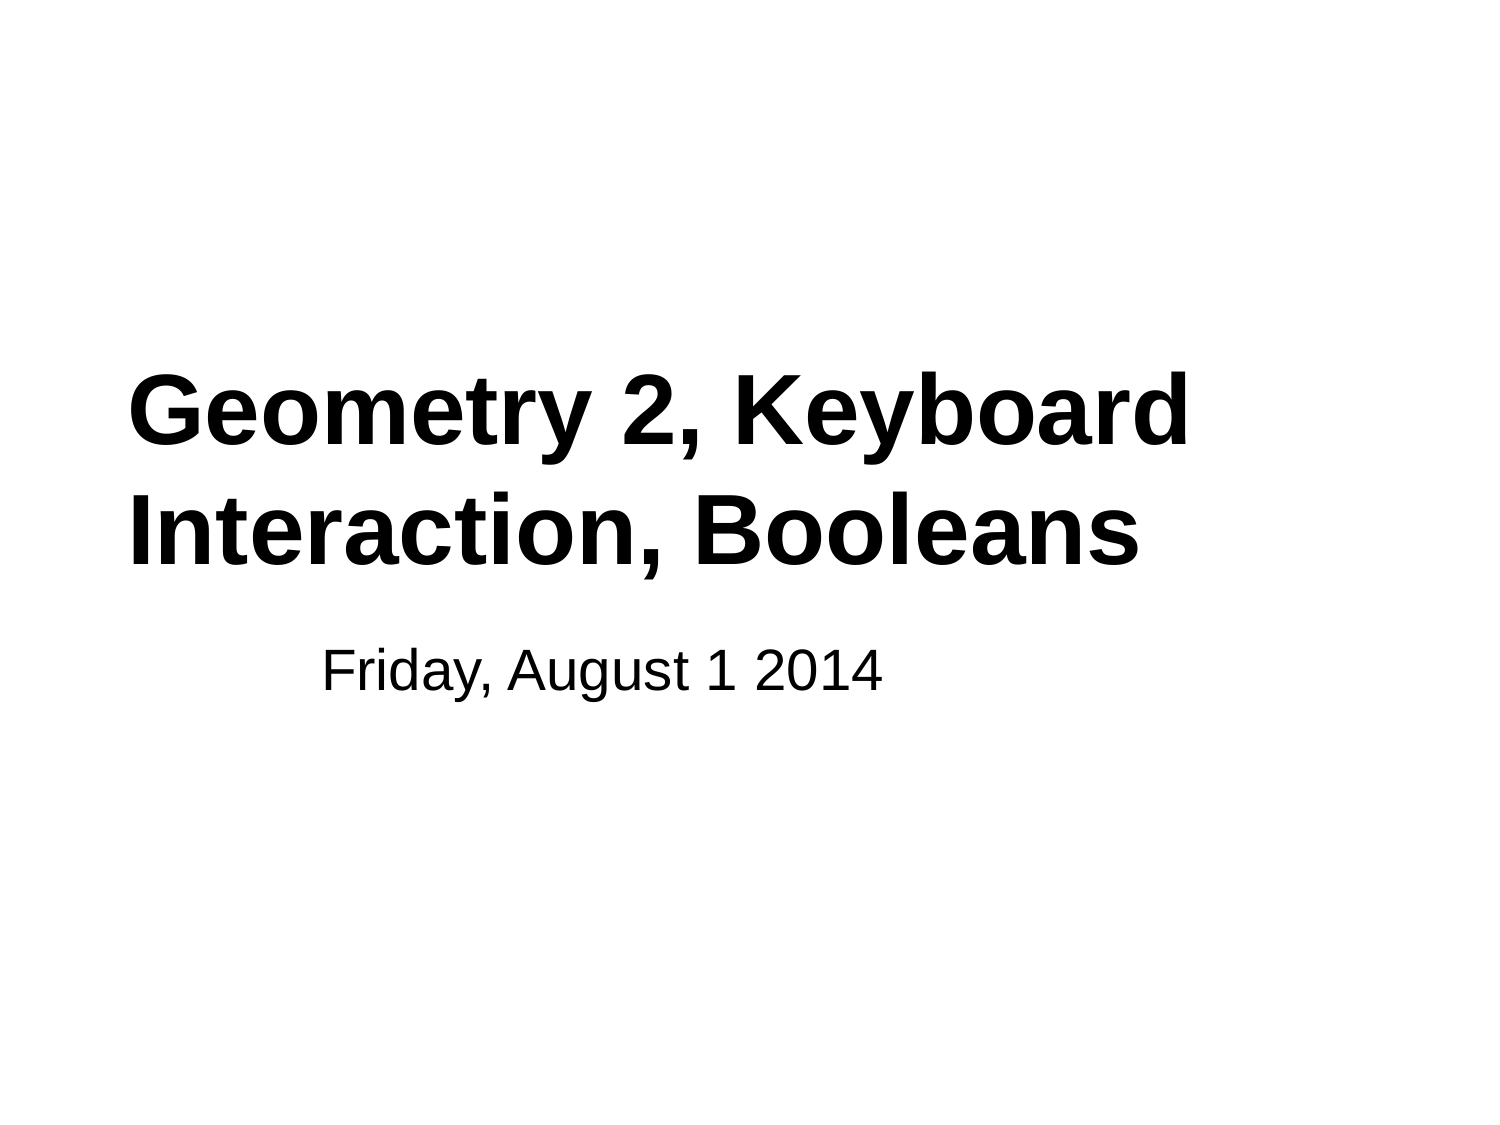

Geometry 2, Keyboard Interaction, Booleans
Friday, August 1 2014